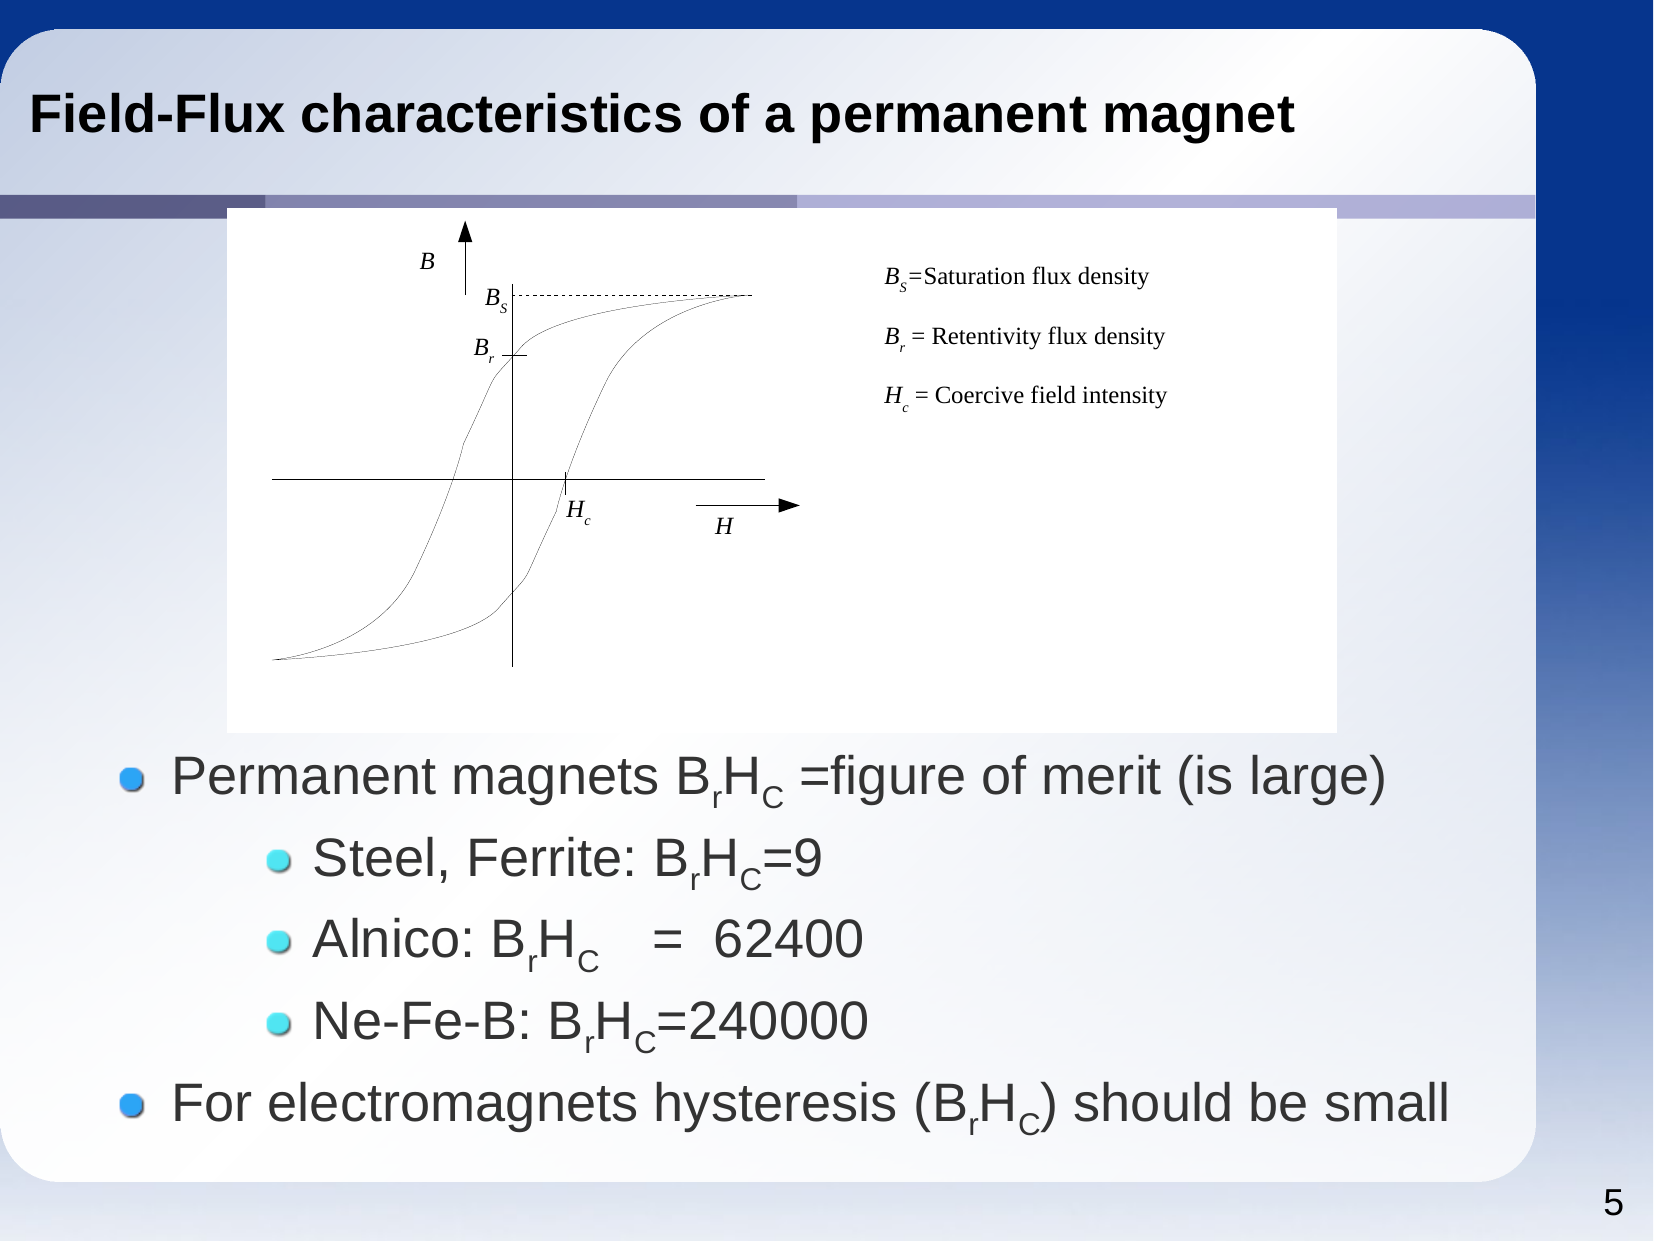

# Field-Flux characteristics of a permanent magnet
Permanent magnets BrHC =figure of merit (is large)
Steel, Ferrite: BrHC=9
Alnico: BrHC = 62400
Ne-Fe-B: BrHC=240000
For electromagnets hysteresis (BrHC) should be small
5